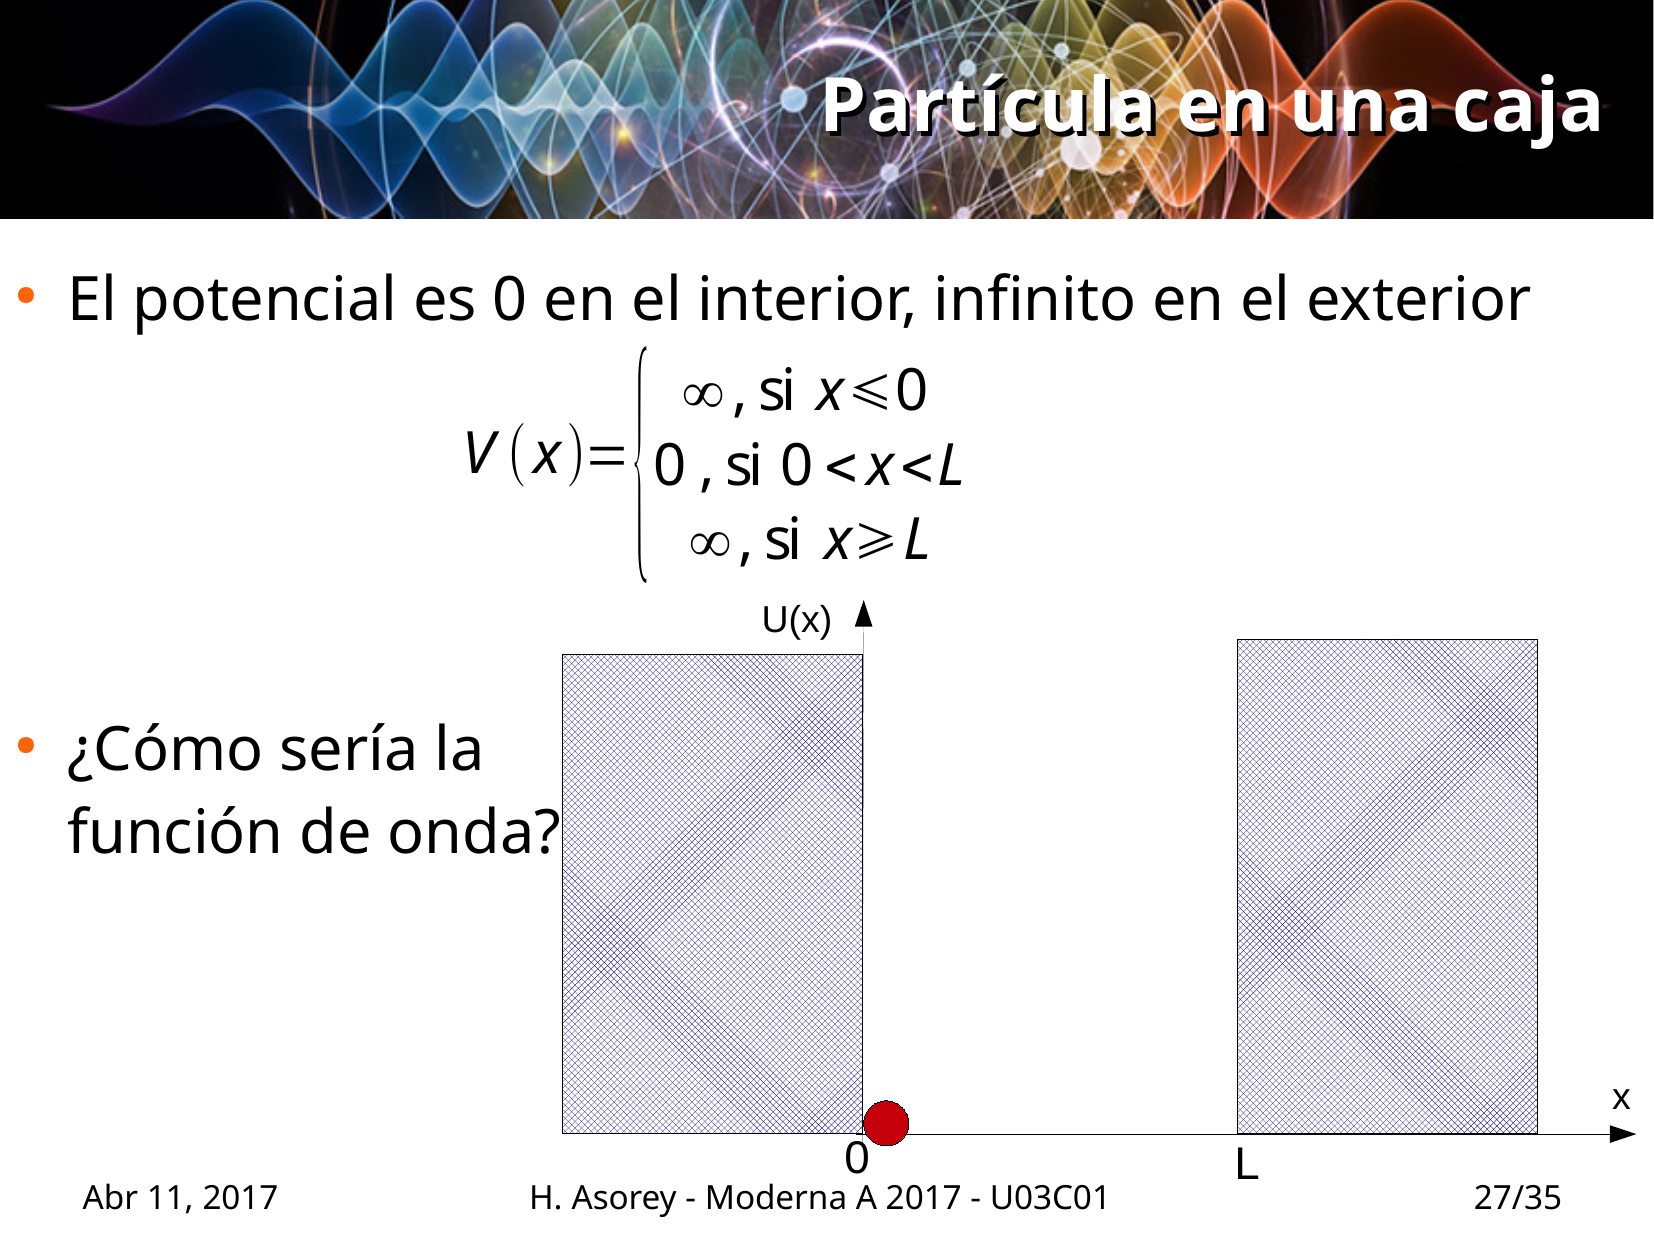

# Partícula en una caja
El potencial es 0 en el interior, infinito en el exterior
¿Cómo sería la
función de onda?
U(x)
x
0
L
Abr 11, 2017
H. Asorey - Moderna A 2017 - U03C01
27